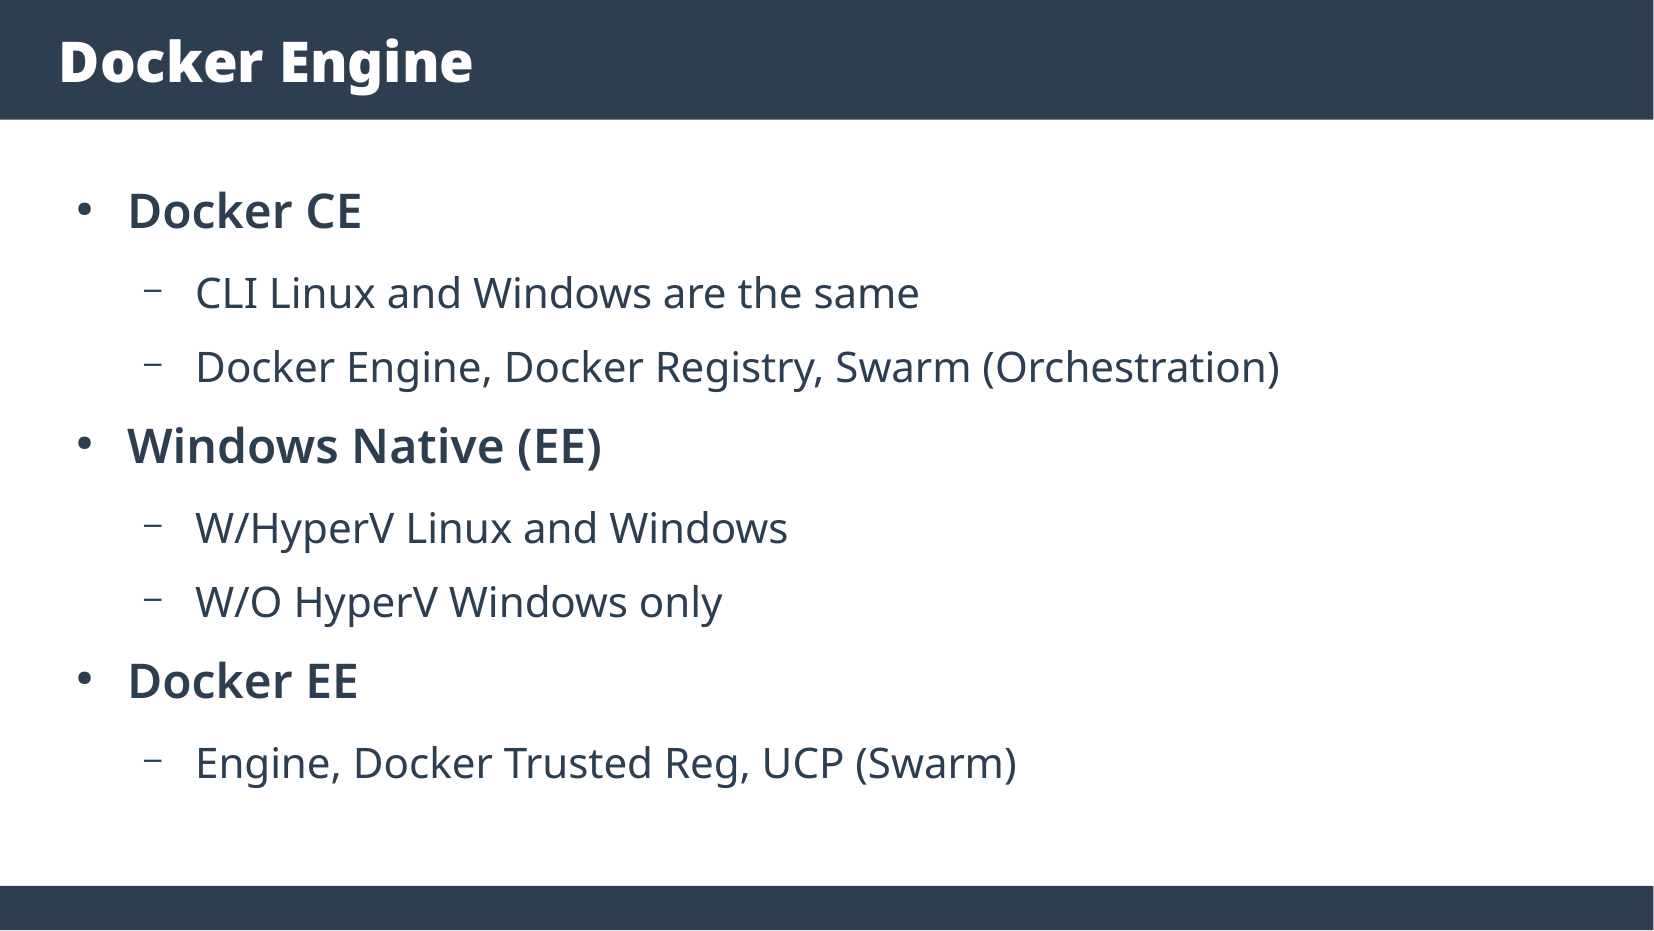

# Docker Engine
Docker CE
CLI Linux and Windows are the same
Docker Engine, Docker Registry, Swarm (Orchestration)
Windows Native (EE)
W/HyperV Linux and Windows
W/O HyperV Windows only
Docker EE
Engine, Docker Trusted Reg, UCP (Swarm)